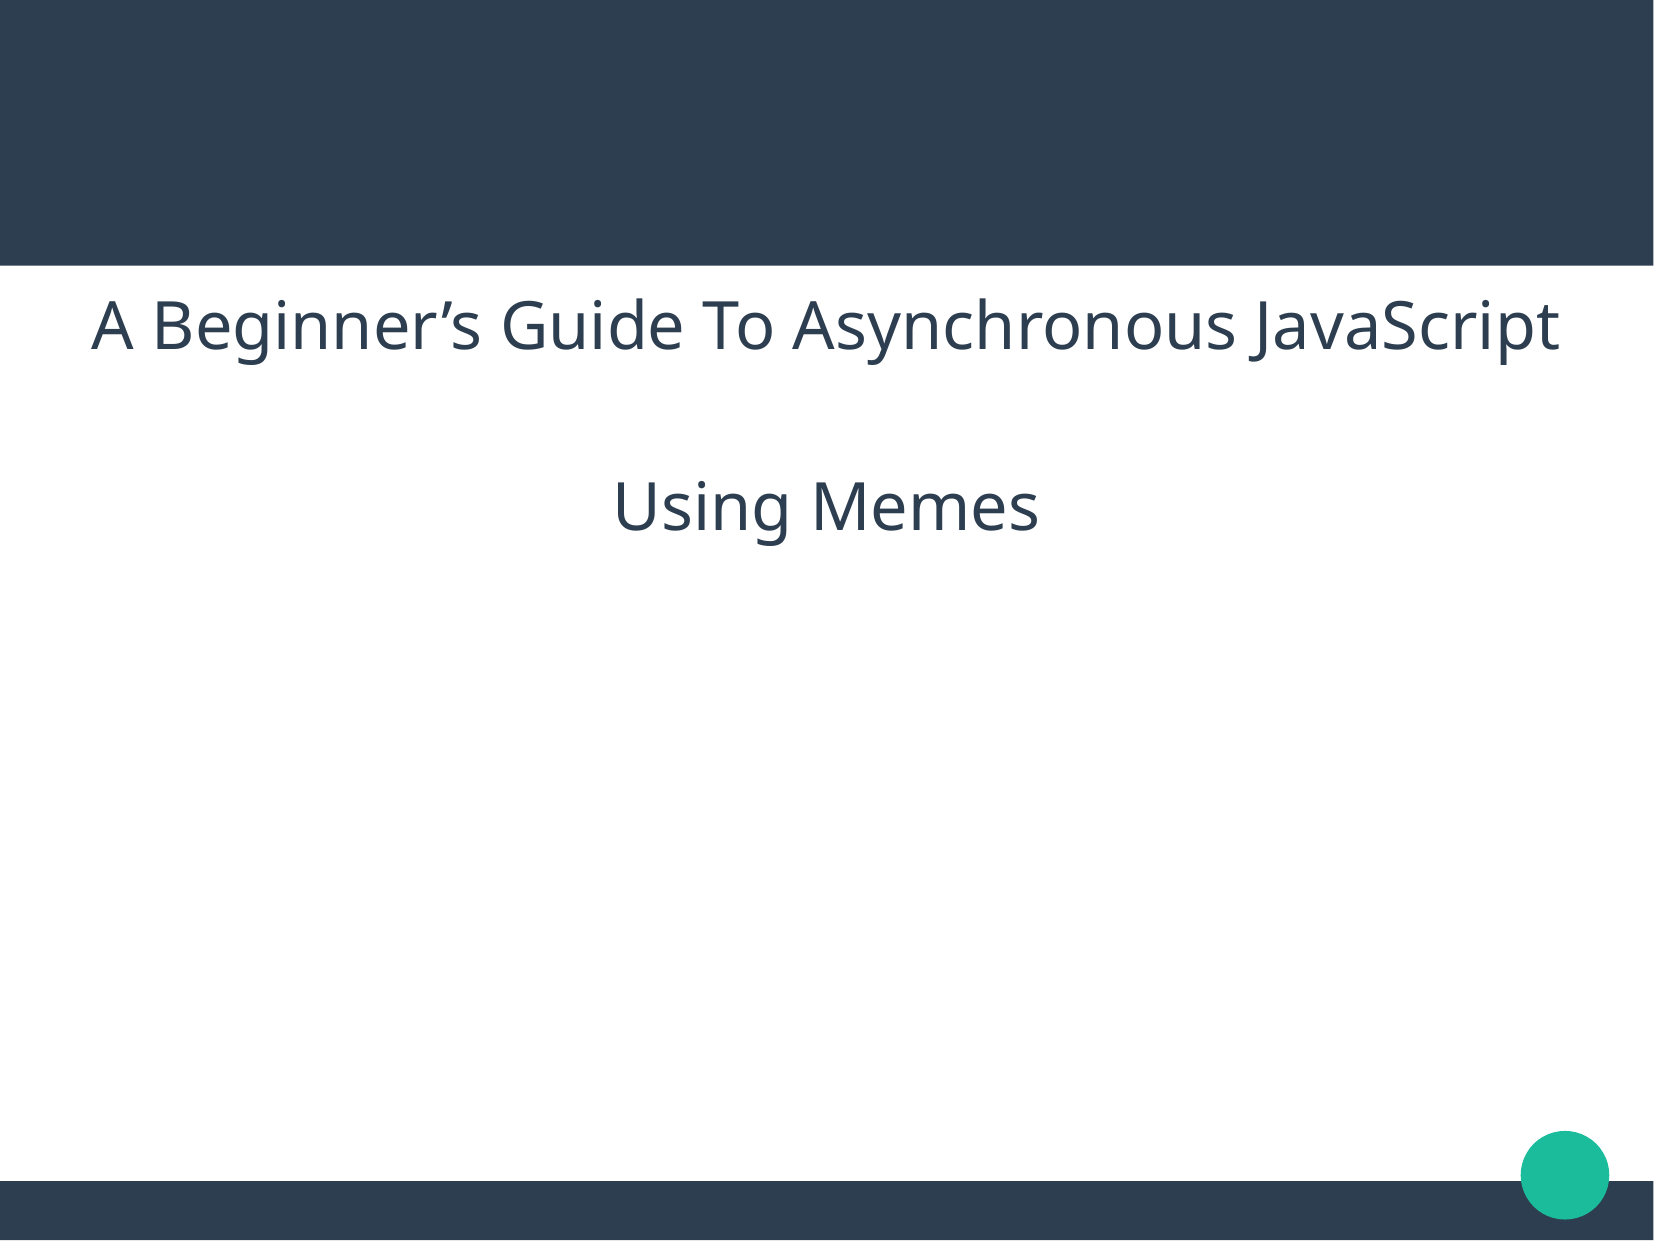

# A Beginner’s Guide To Asynchronous JavaScript
Using Memes